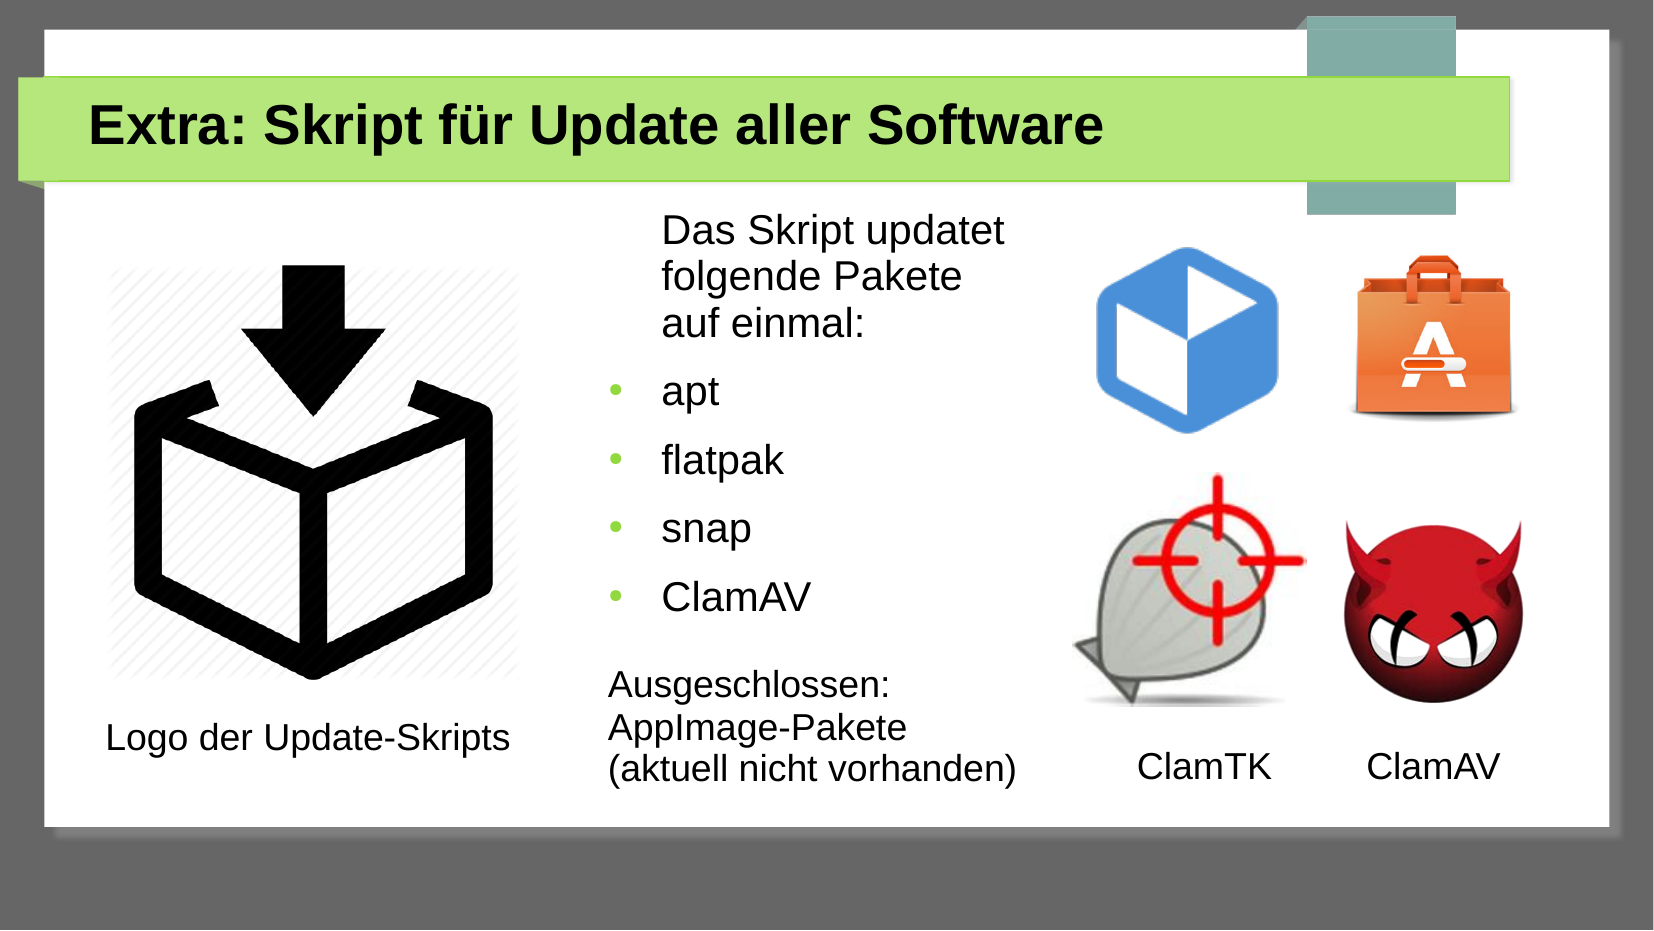

# Extra: Skript für Update aller Software
Das Skript updatet
folgende Pakete
auf einmal:
apt
flatpak
snap
ClamAV
Ausgeschlossen:
AppImage-Pakete
(aktuell nicht vorhanden)
Logo der Update-Skripts
ClamTK ClamAV